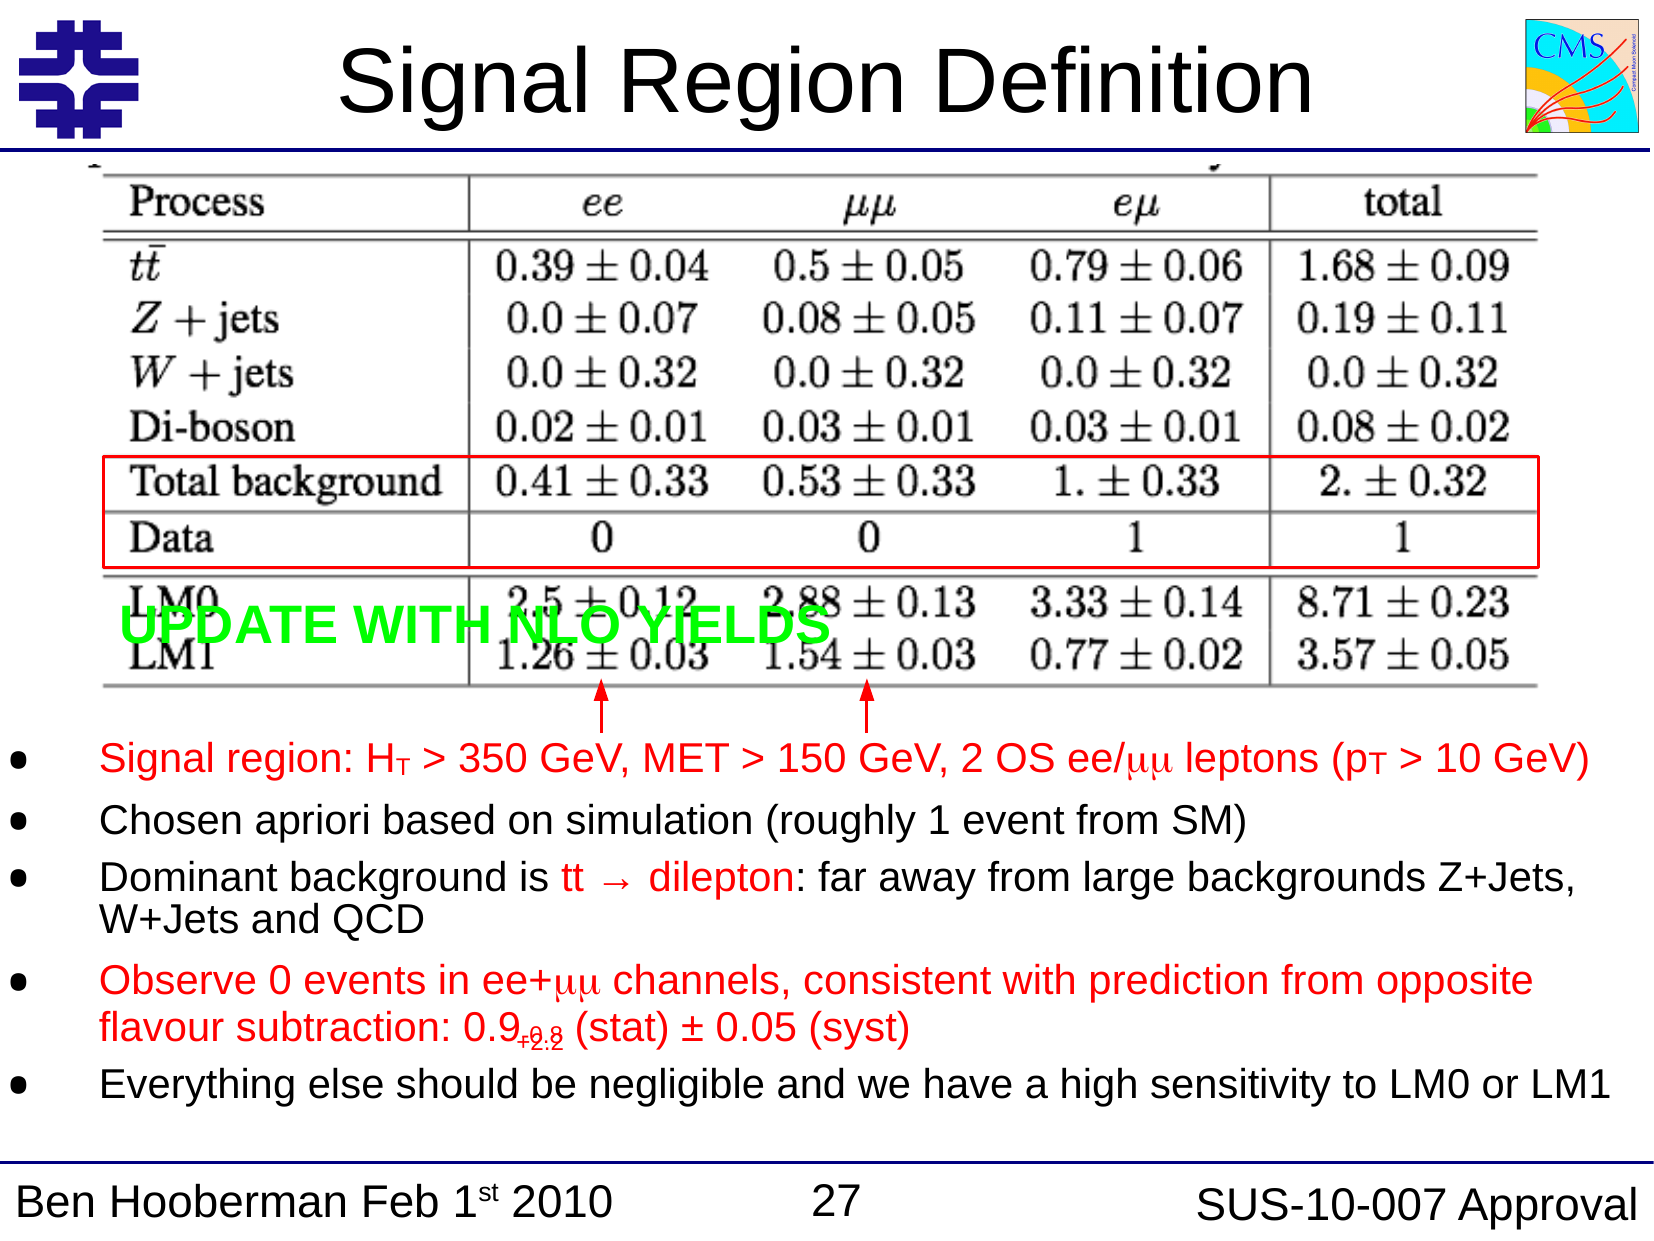

# Signal Region Definition
UPDATE WITH NLO YIELDS
Signal region: HT > 350 GeV, MET > 150 GeV, 2 OS ee/mm leptons (pT > 10 GeV)
Chosen apriori based on simulation (roughly 1 event from SM)
Dominant background is tt → dilepton: far away from large backgrounds Z+Jets, W+Jets and QCD
Observe 0 events in ee+mm channels, consistent with prediction from opposite flavour subtraction: 0.9-0.8 (stat) ± 0.05 (syst)
Everything else should be negligible and we have a high sensitivity to LM0 or LM1
+2.2
27